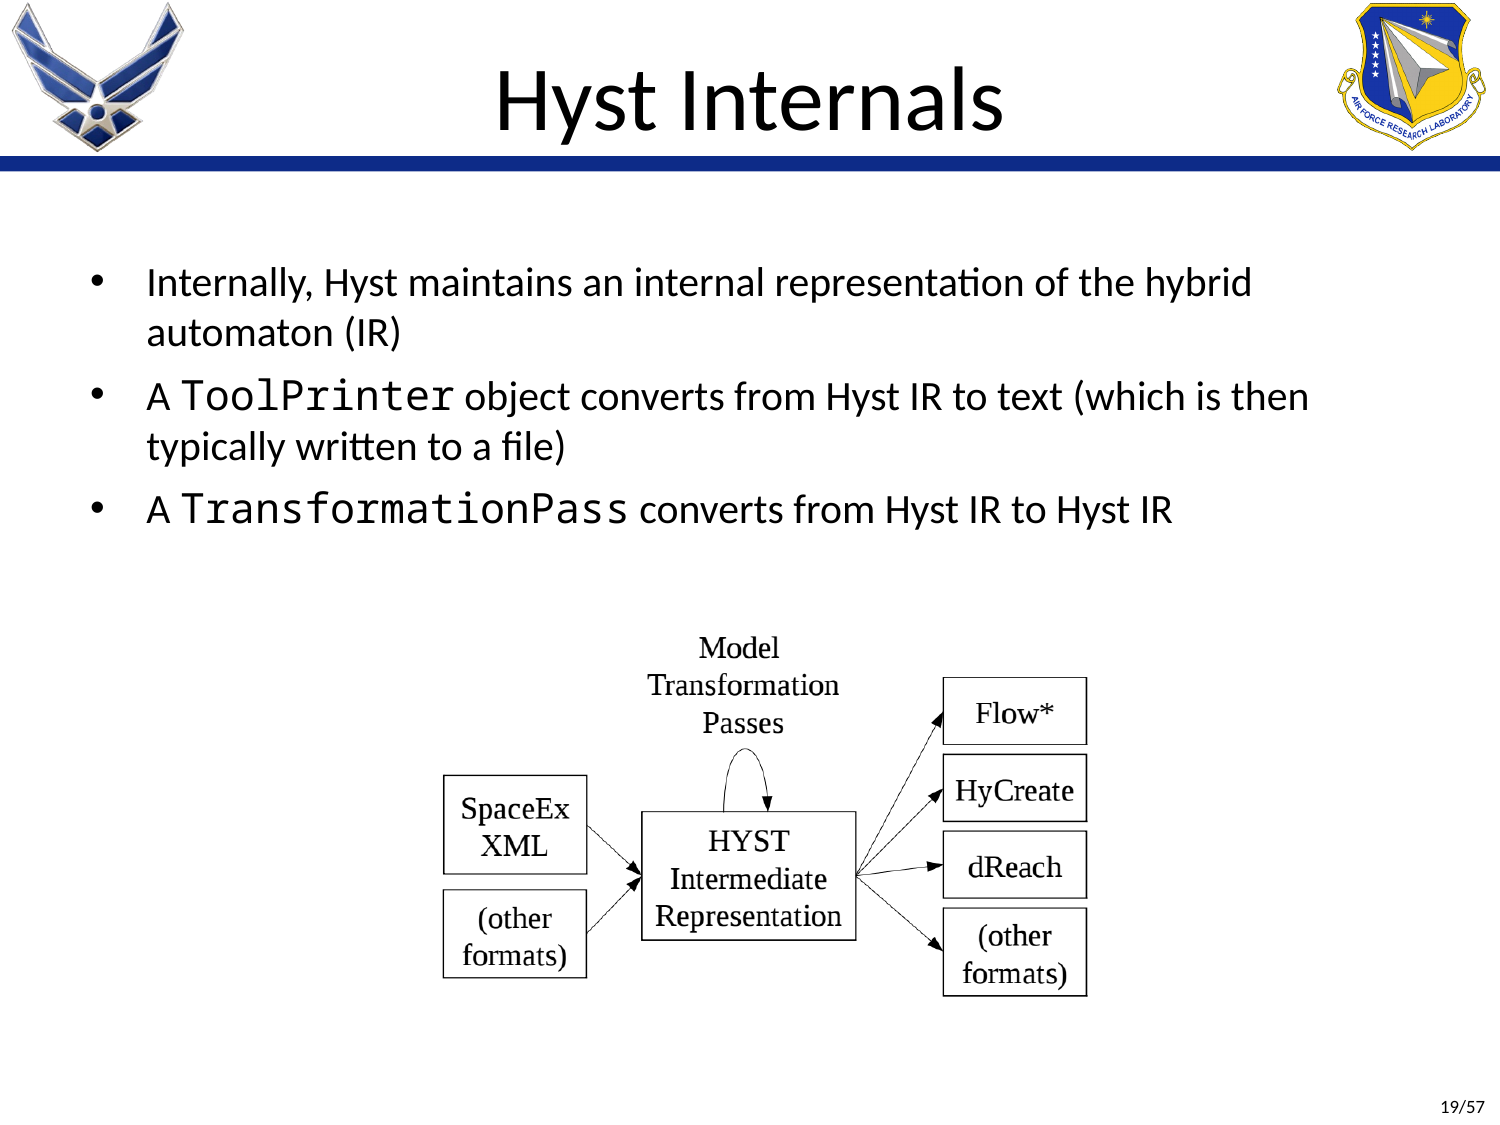

# Hyst Internals
Internally, Hyst maintains an internal representation of the hybrid automaton (IR)
A ToolPrinter object converts from Hyst IR to text (which is then typically written to a file)
A TransformationPass converts from Hyst IR to Hyst IR